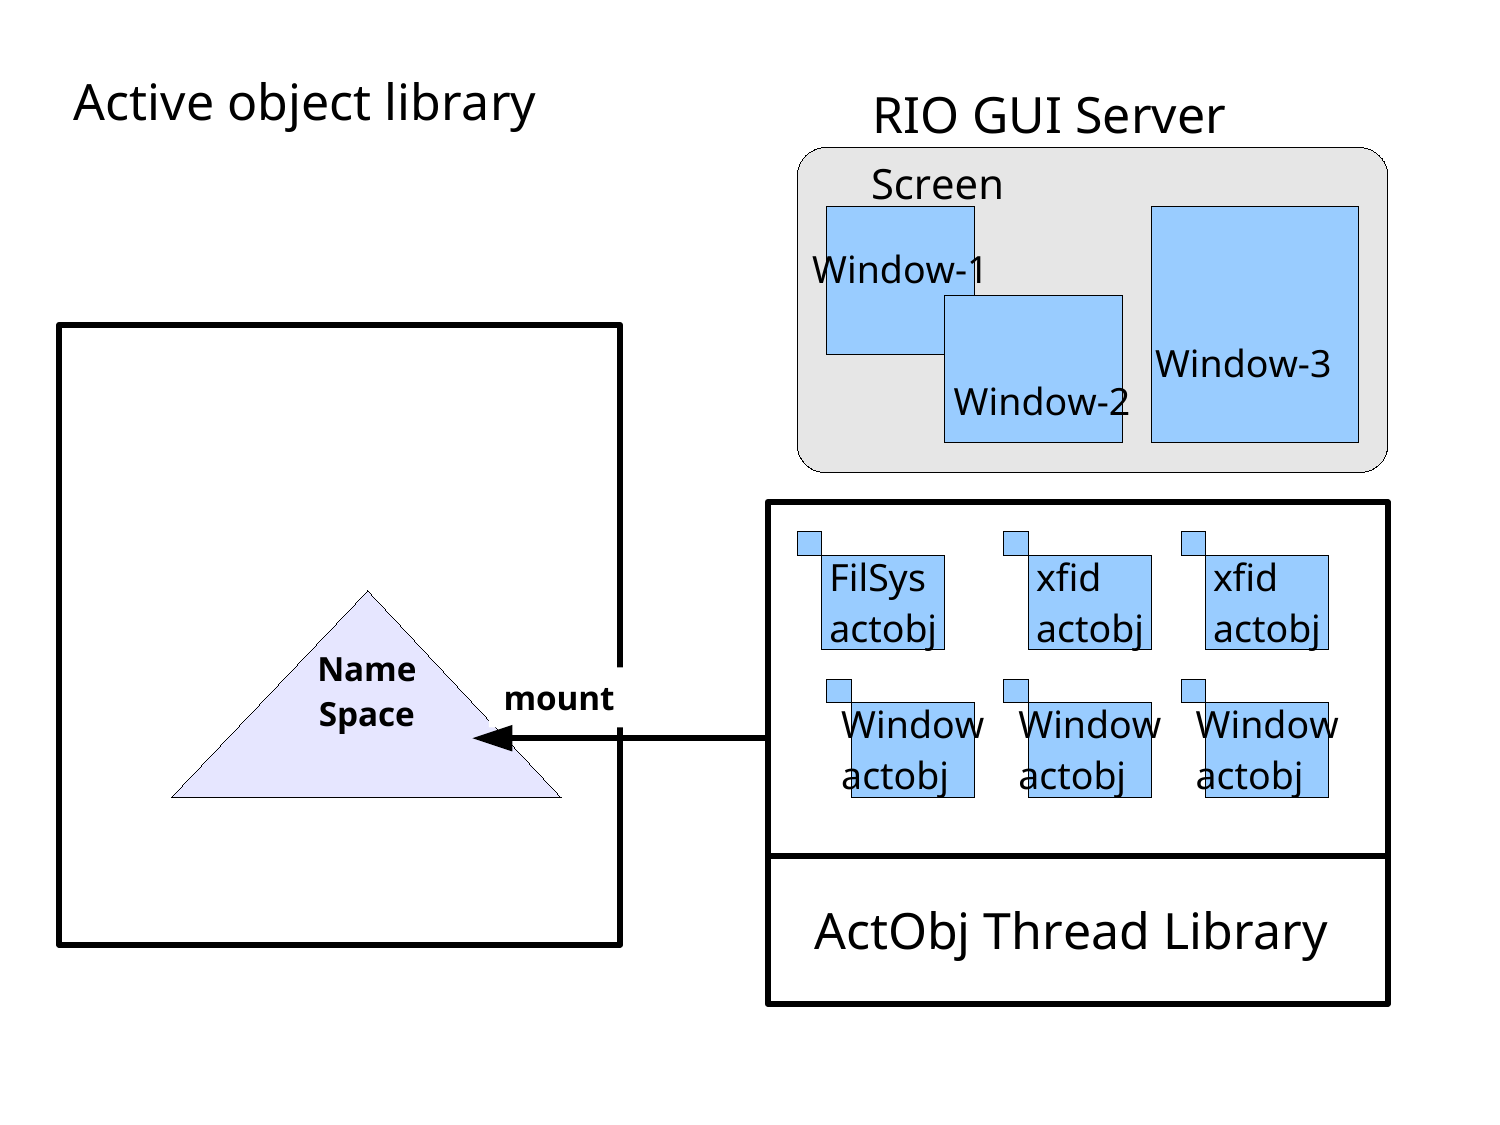

Active object library
RIO GUI Server
Screen
Window-1
Window-3
Window-2
FilSys
actobj
xfid
actobj
xfid
actobj
Name
Space
mount
Window
actobj
Window
actobj
Window
actobj
ActObj Thread Library